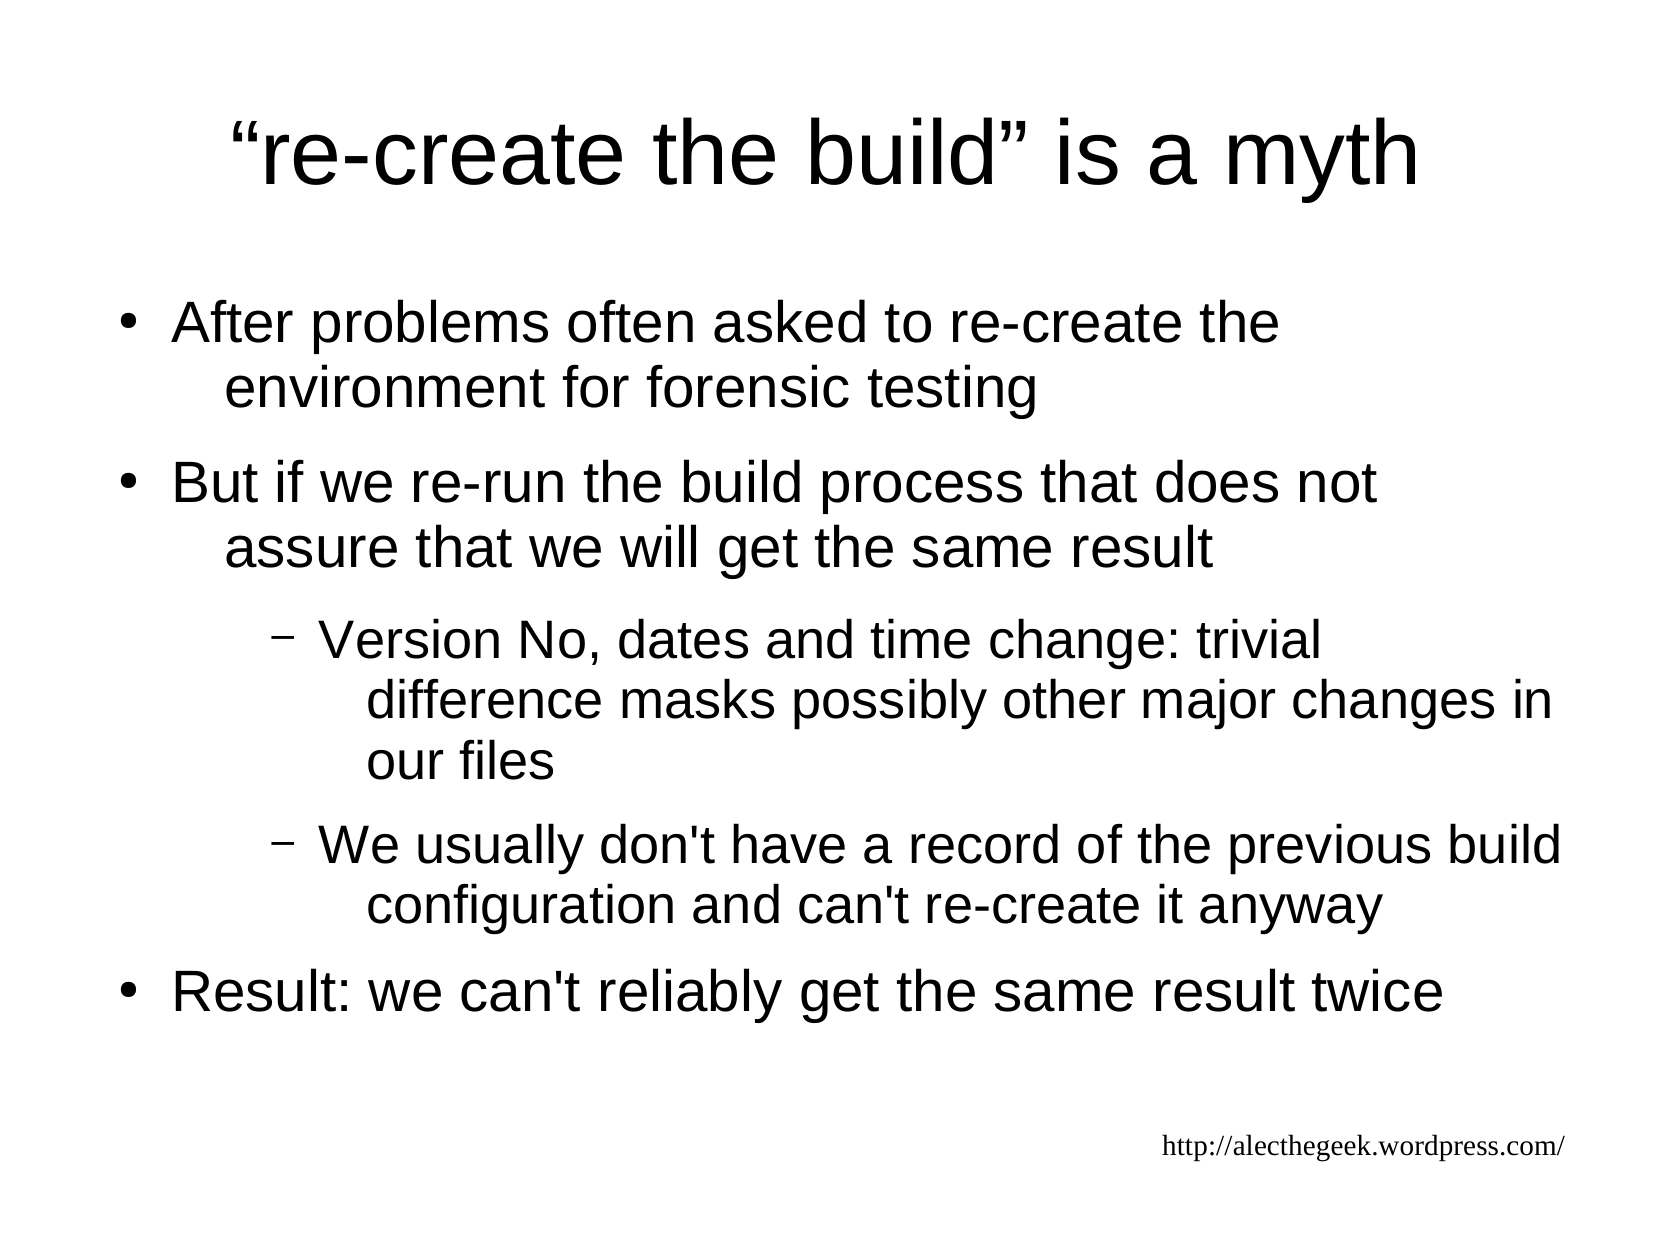

# “re-create the build” is a myth
After problems often asked to re-create the environment for forensic testing
But if we re-run the build process that does not assure that we will get the same result
Version No, dates and time change: trivial difference masks possibly other major changes in our files
We usually don't have a record of the previous build configuration and can't re-create it anyway
Result: we can't reliably get the same result twice
http://alecthegeek.wordpress.com/